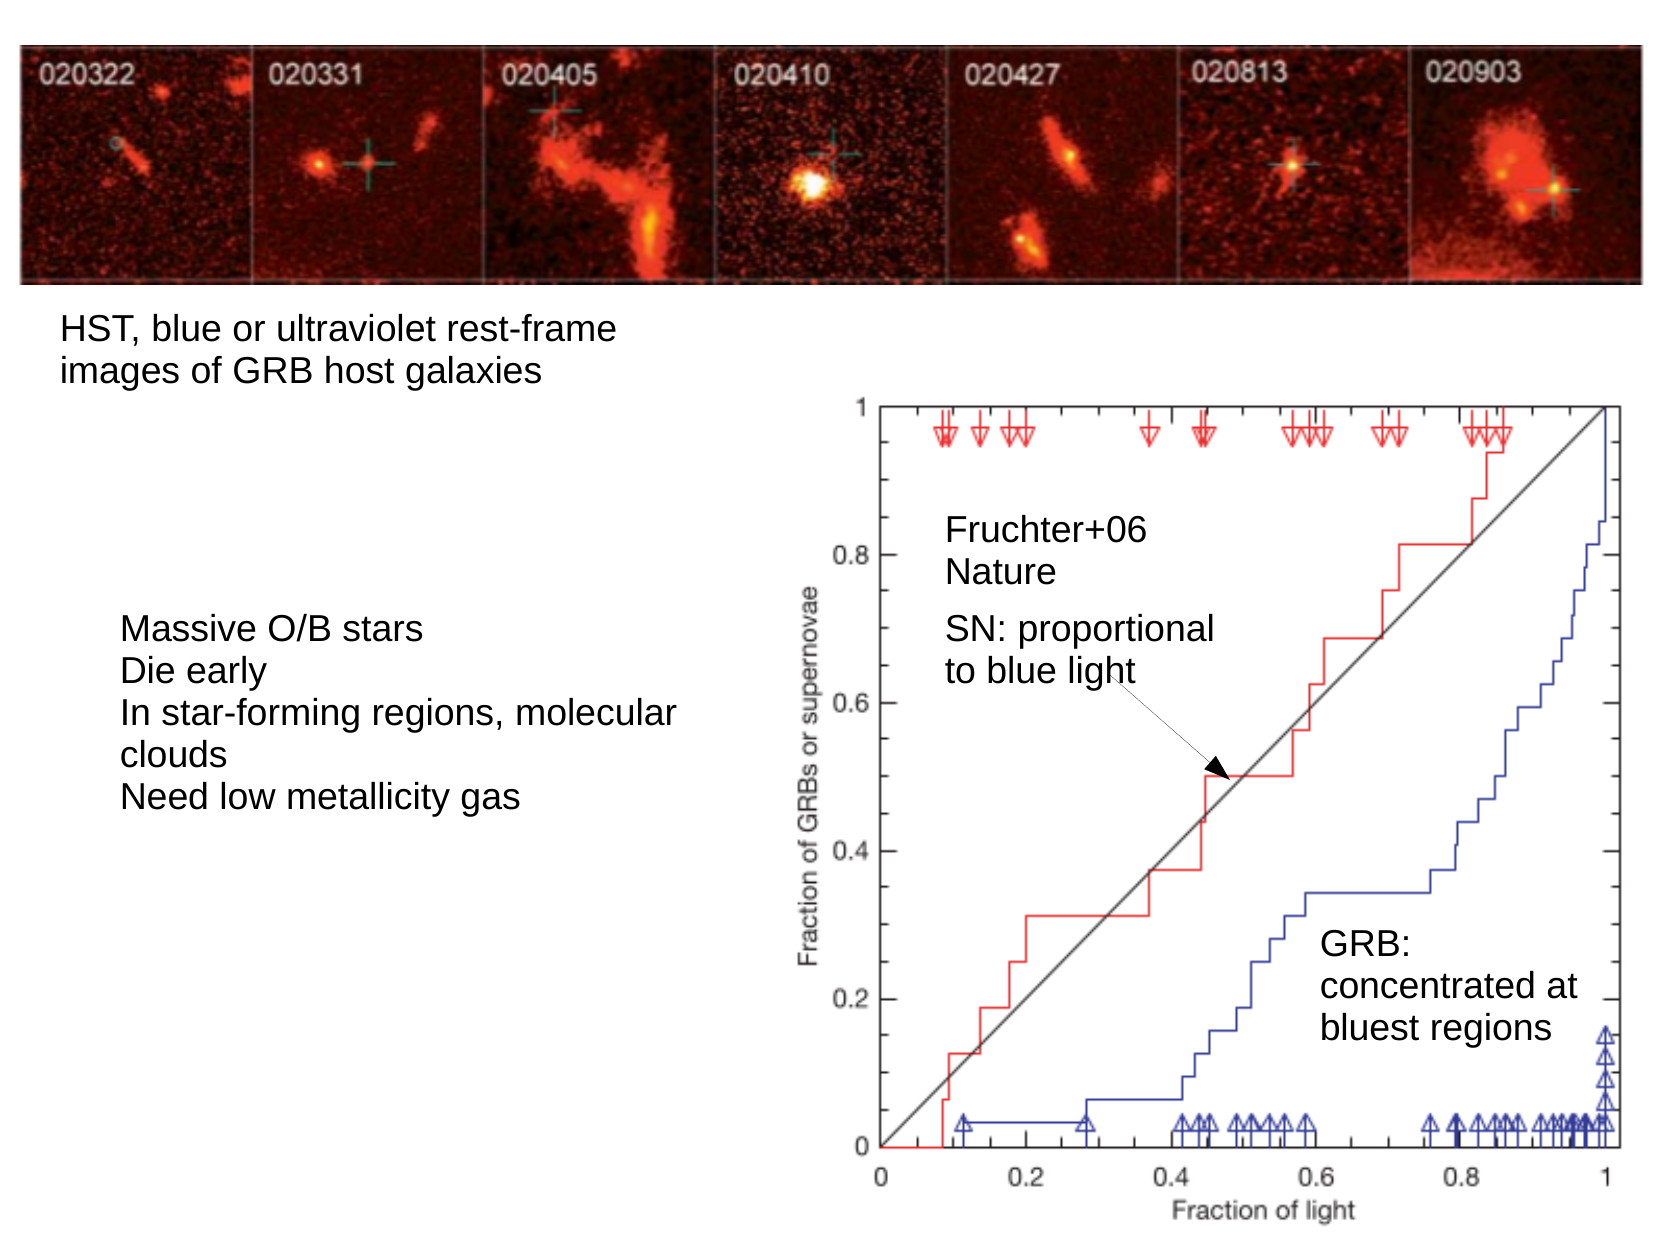

#
HST, blue or ultraviolet rest-frame images of GRB host galaxies
Fruchter+06
Nature
Massive O/B stars
Die early
In star-forming regions, molecular clouds
Need low metallicity gas
SN: proportional
to blue light
GRB:
concentrated at bluest regions